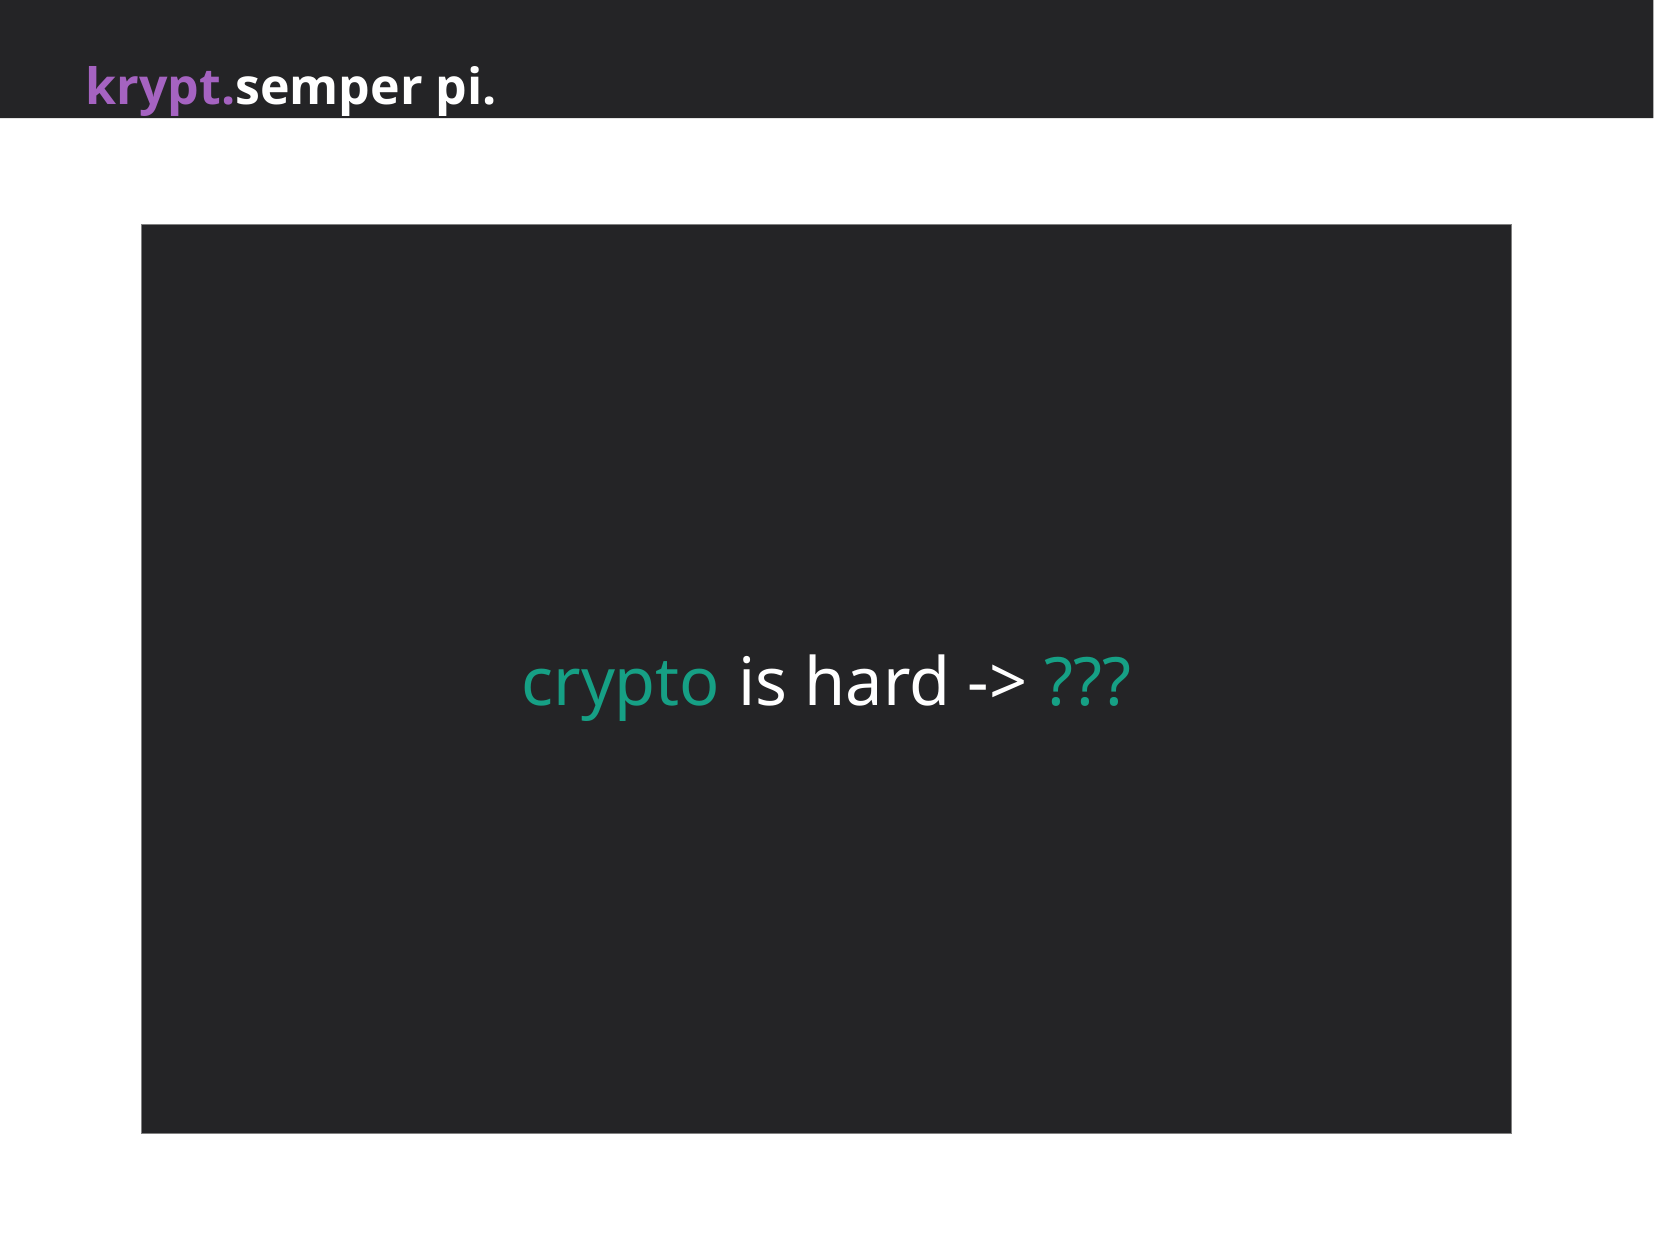

krypt.semper pi.
crypto is hard -> ???
security sucks.